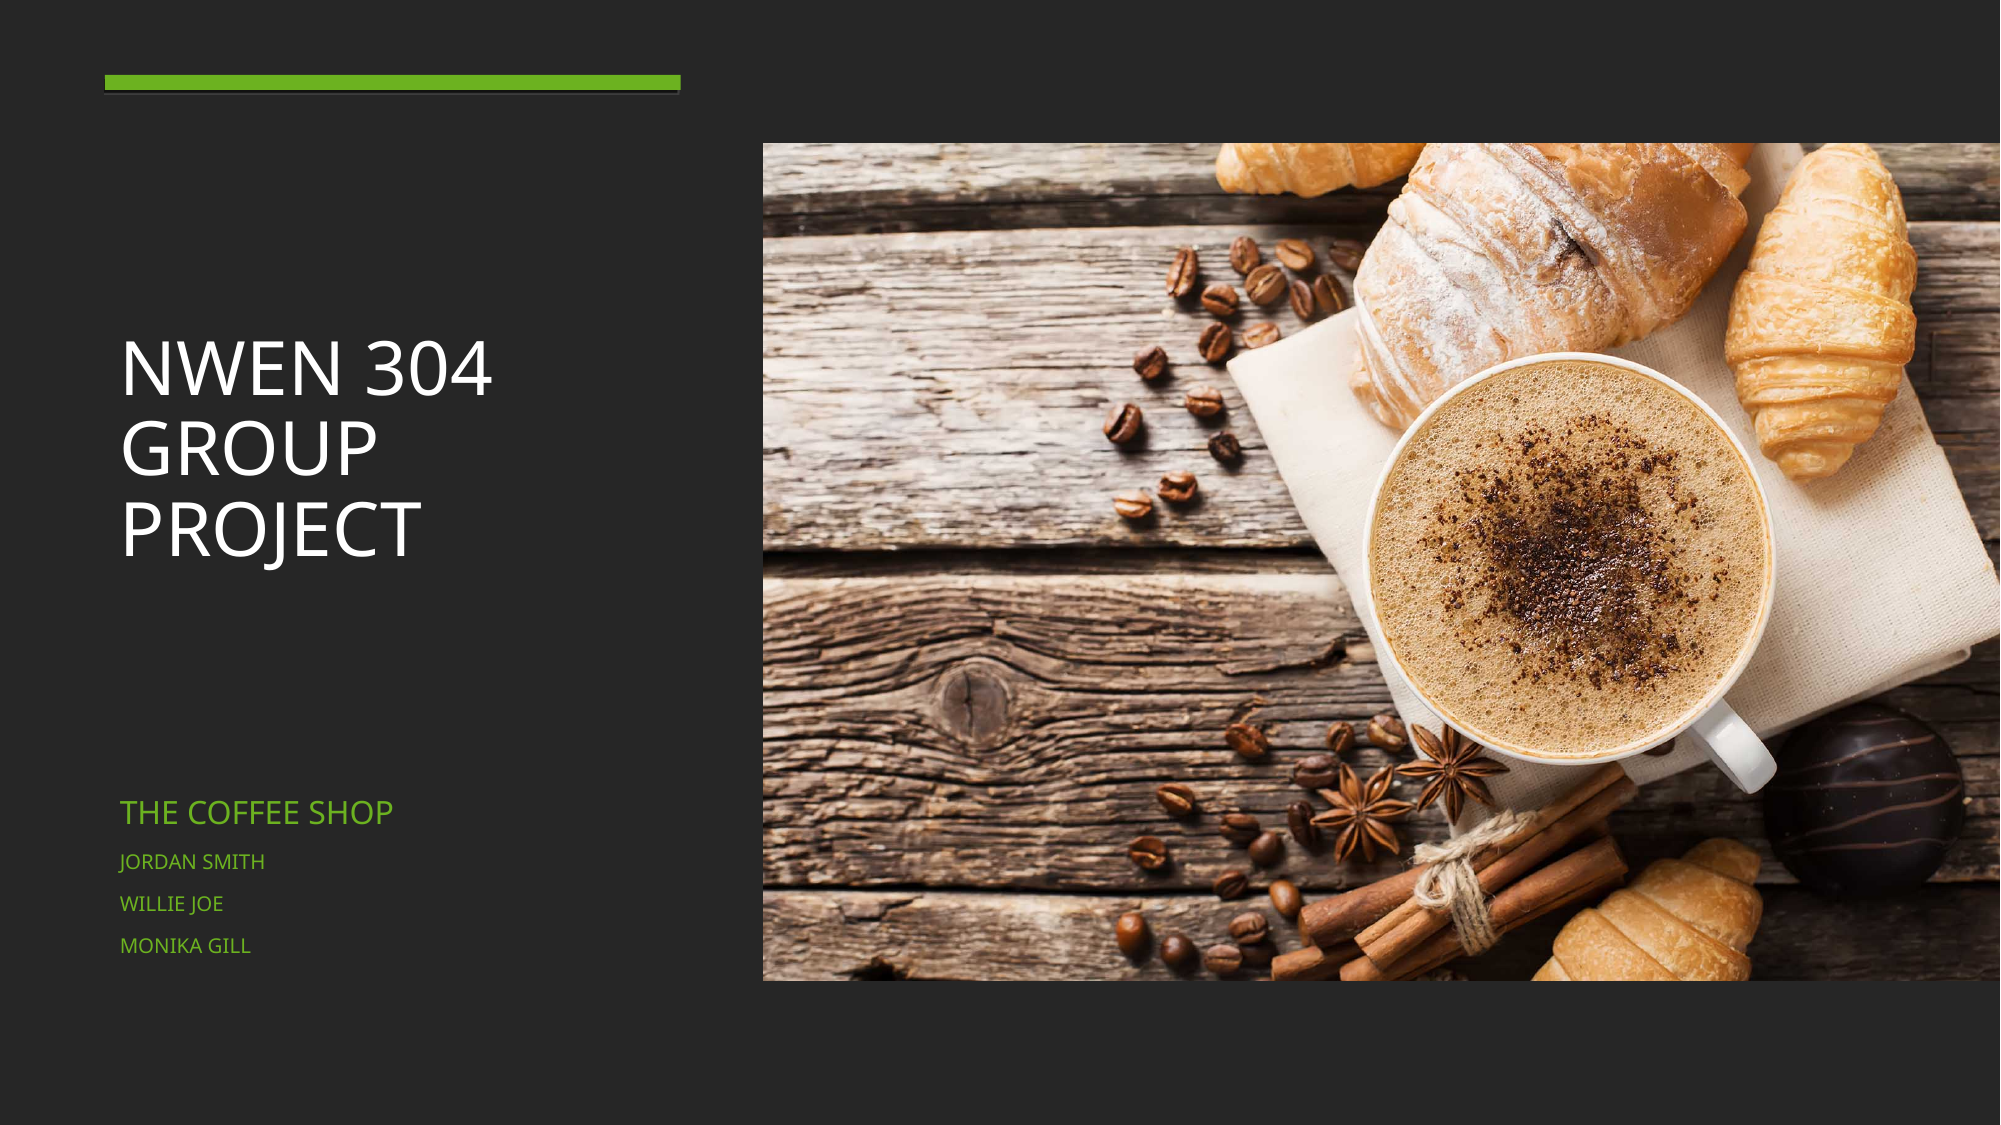

# NWEN 304 GROUP PROJECT
The coffee Shop
Jordan smith
Willie joe
Monika gill